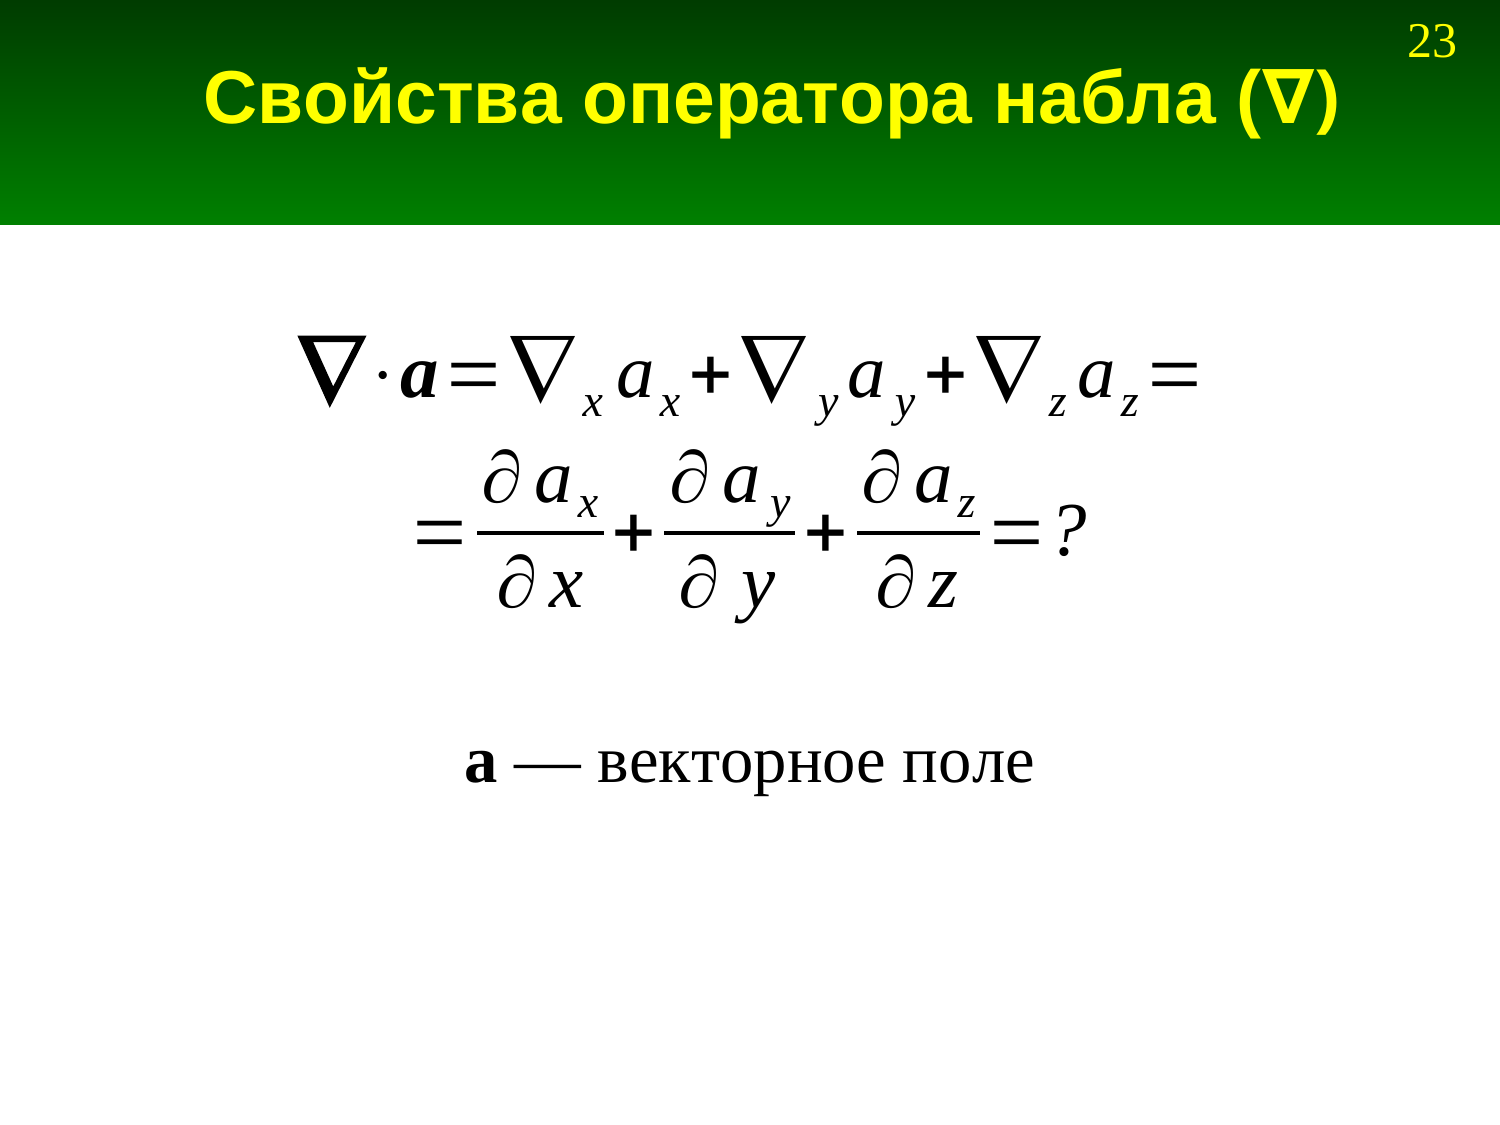

# Свойства оператора набла (∇)
a — векторное поле